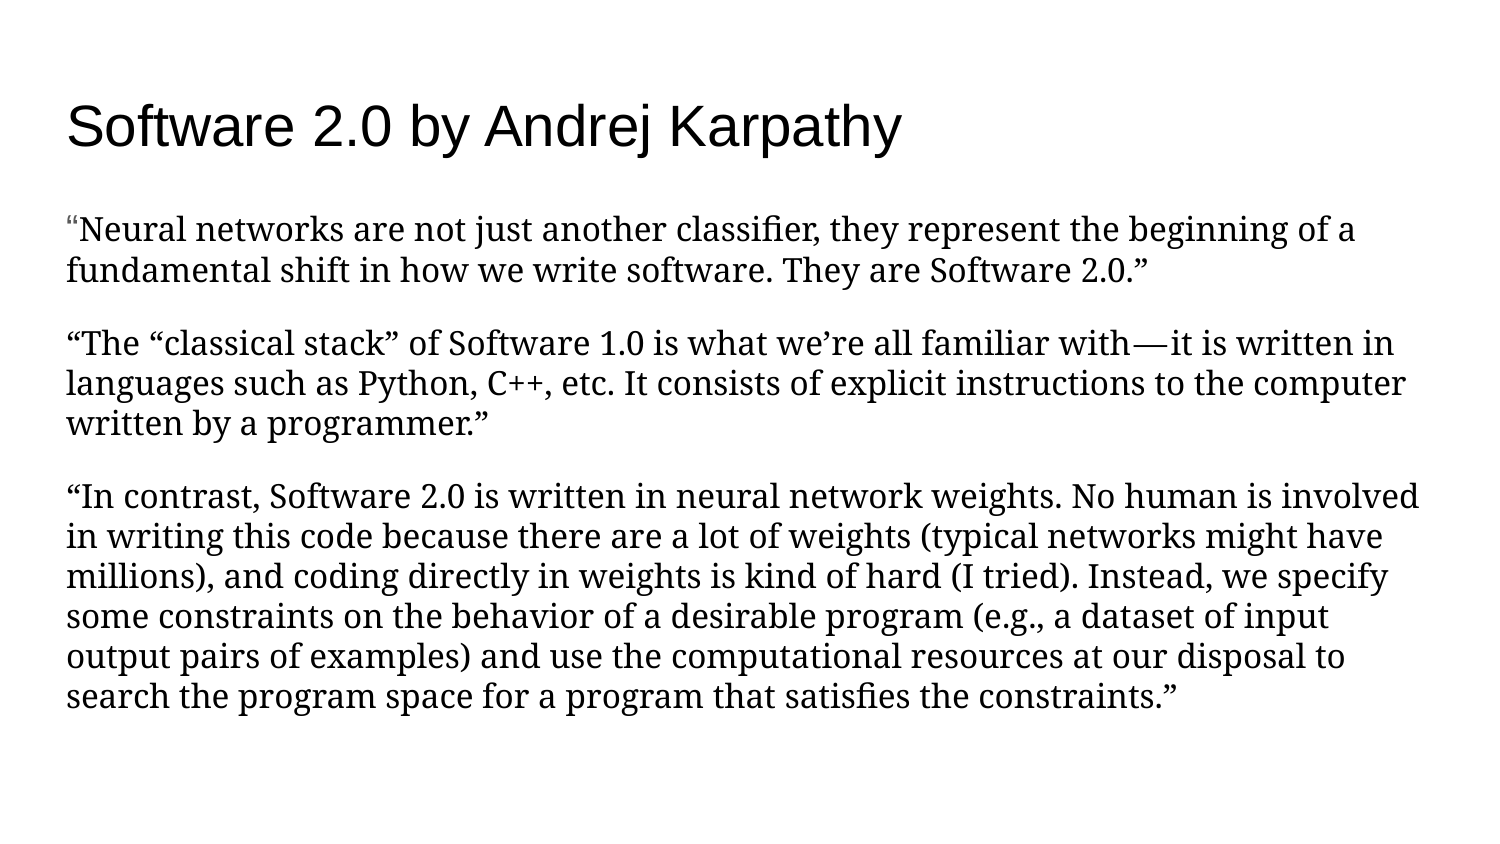

# Software 2.0 by Andrej Karpathy
“Neural networks are not just another classifier, they represent the beginning of a fundamental shift in how we write software. They are Software 2.0.”
“The “classical stack” of Software 1.0 is what we’re all familiar with — it is written in languages such as Python, C++, etc. It consists of explicit instructions to the computer written by a programmer.”
“In contrast, Software 2.0 is written in neural network weights. No human is involved in writing this code because there are a lot of weights (typical networks might have millions), and coding directly in weights is kind of hard (I tried). Instead, we specify some constraints on the behavior of a desirable program (e.g., a dataset of input output pairs of examples) and use the computational resources at our disposal to search the program space for a program that satisfies the constraints.”